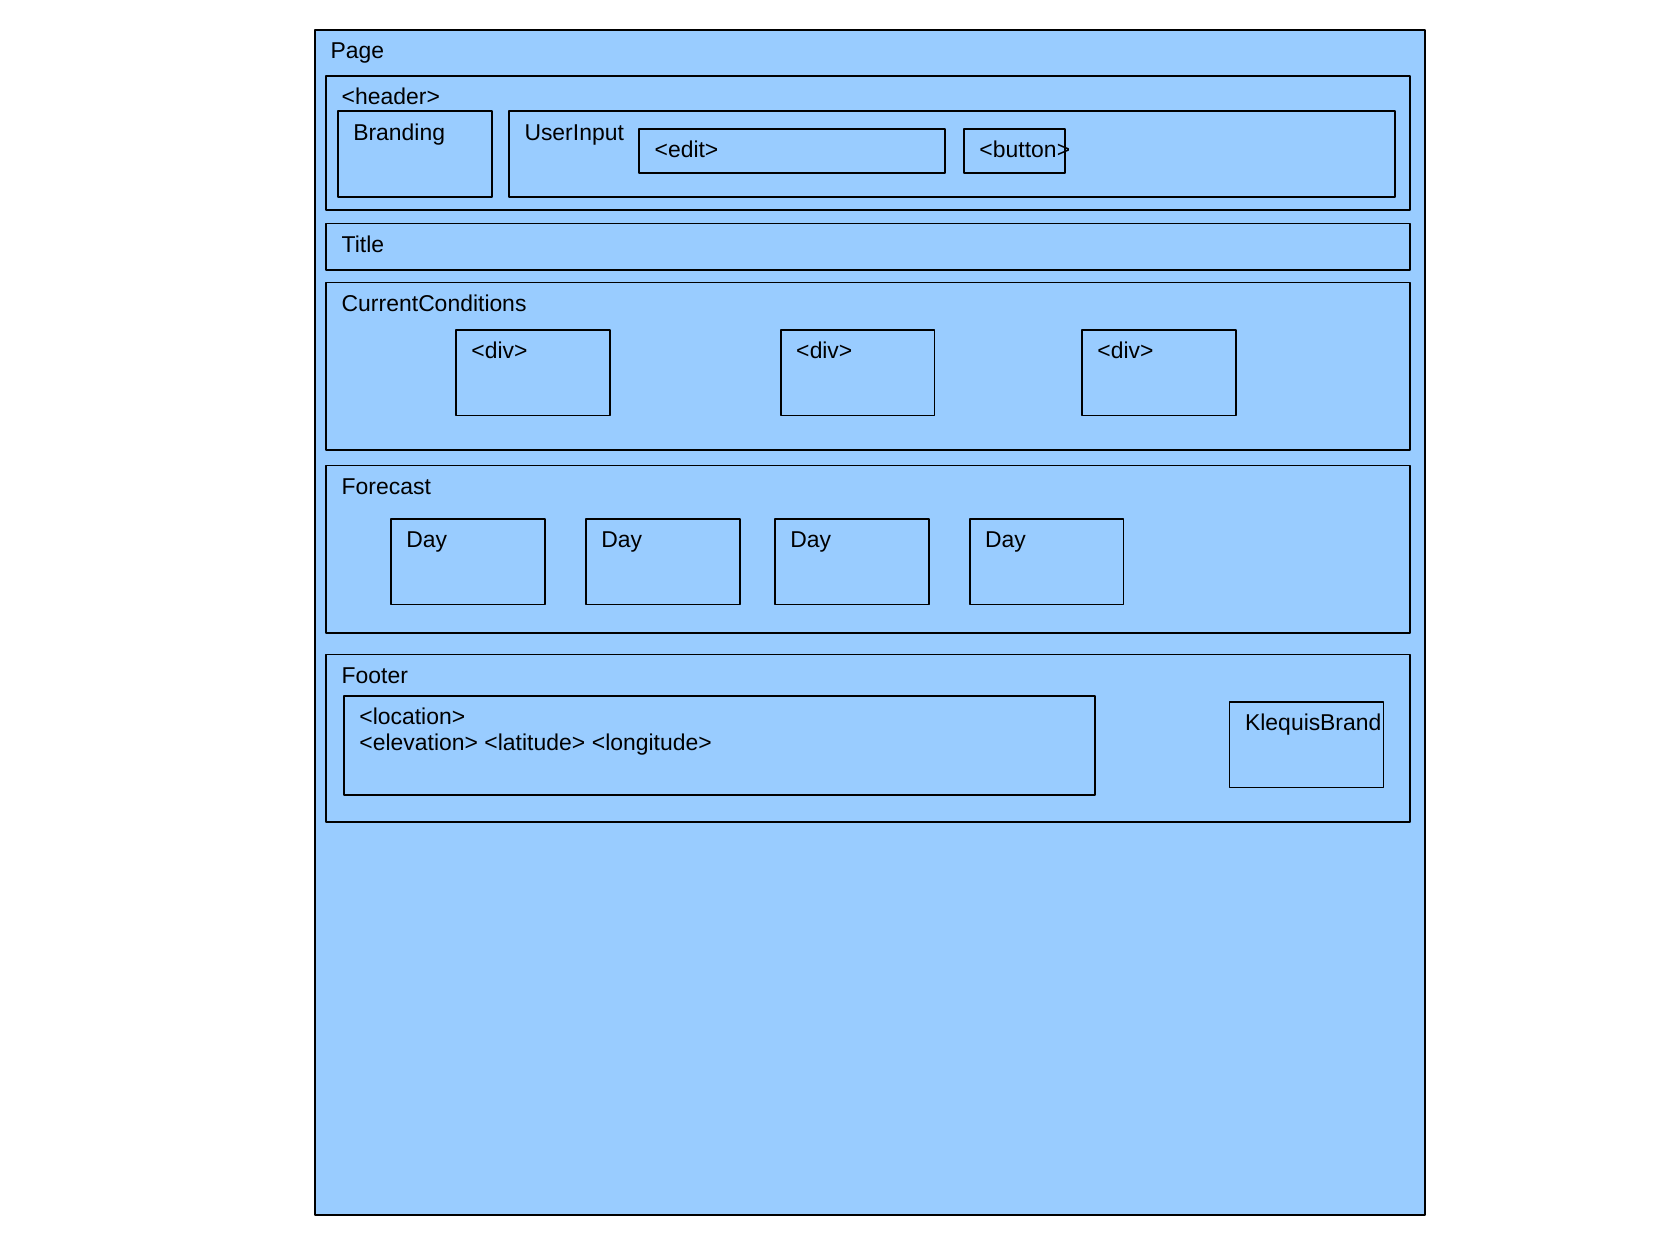

Page
<header>
Branding
UserInput
<edit>
<button>
Title
CurrentConditions
<div>
<div>
<div>
Forecast
Day
Day
Day
Day
Footer
<location>
<elevation> <latitude> <longitude>
KlequisBrand